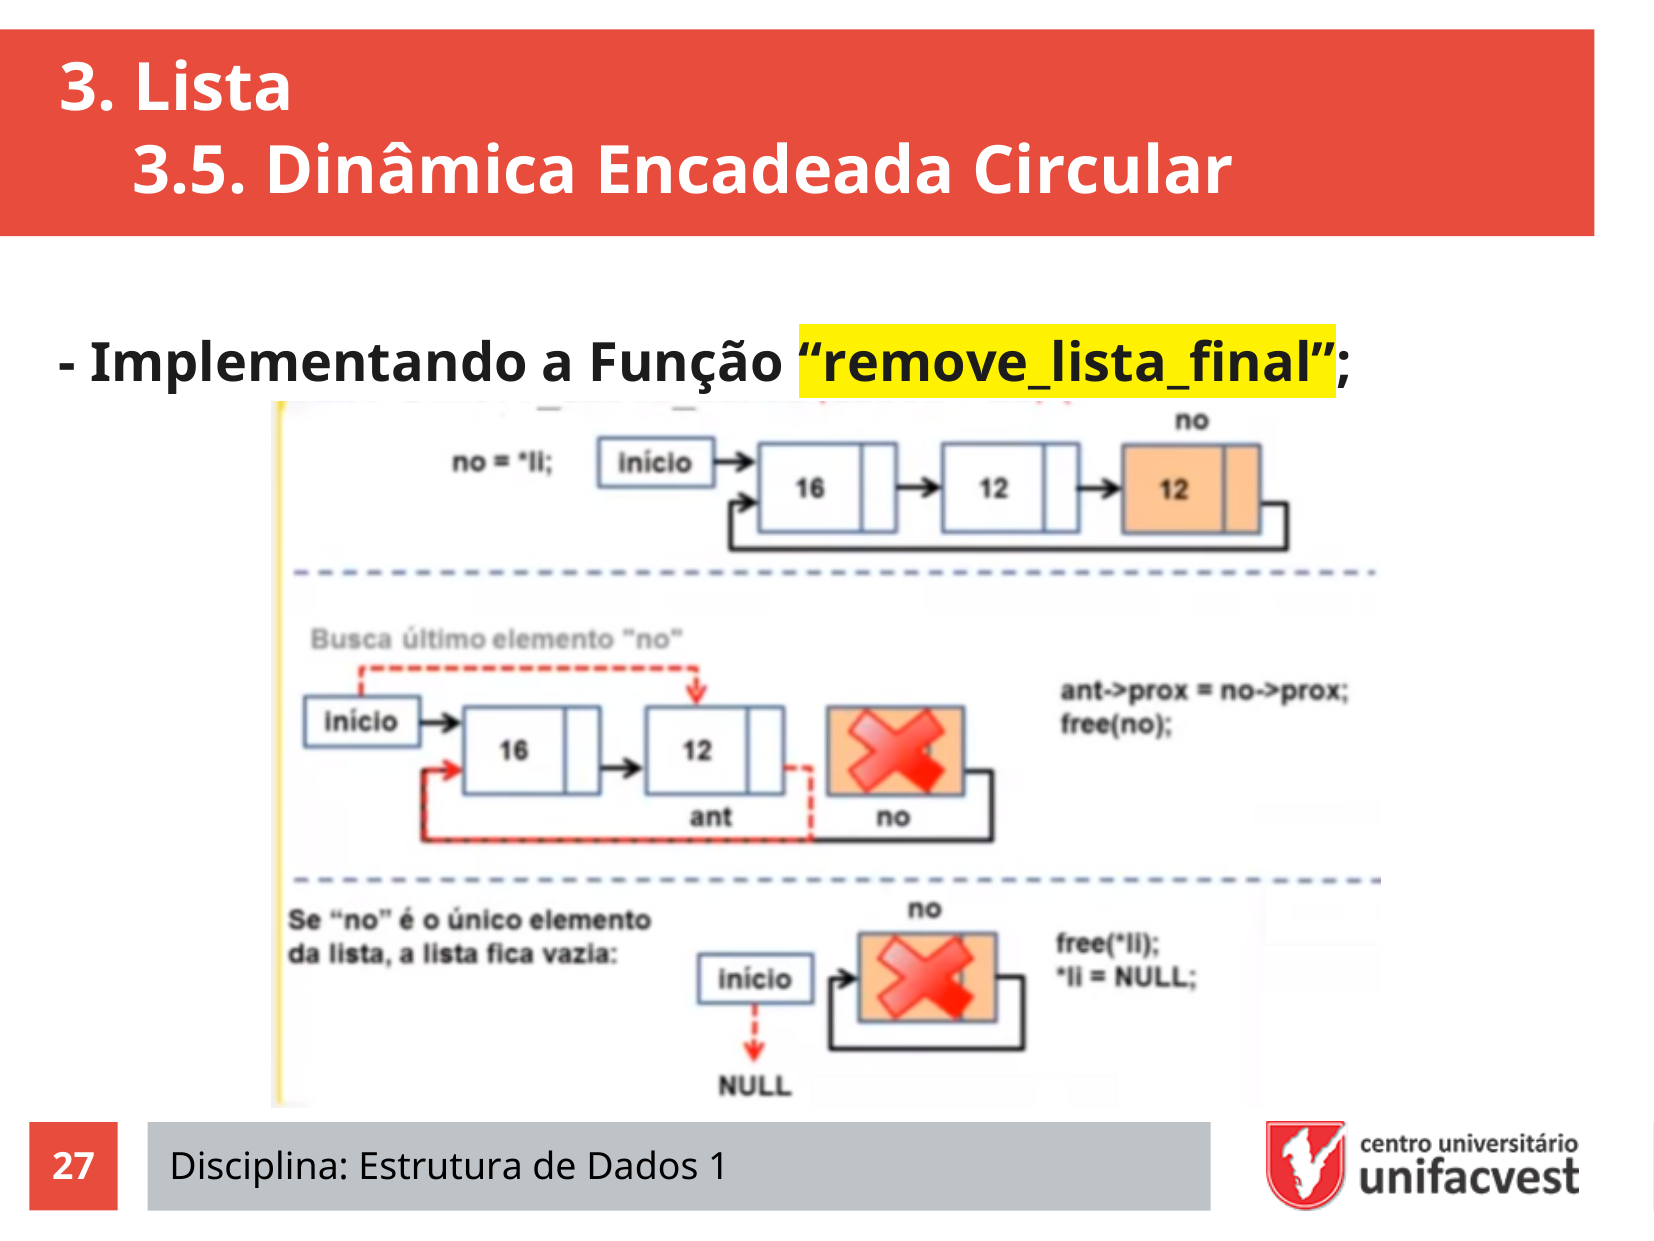

# 3. Lista 3.5. Dinâmica Encadeada Circular
- Implementando a Função “remove_lista_final”;
27
Disciplina: Estrutura de Dados 1